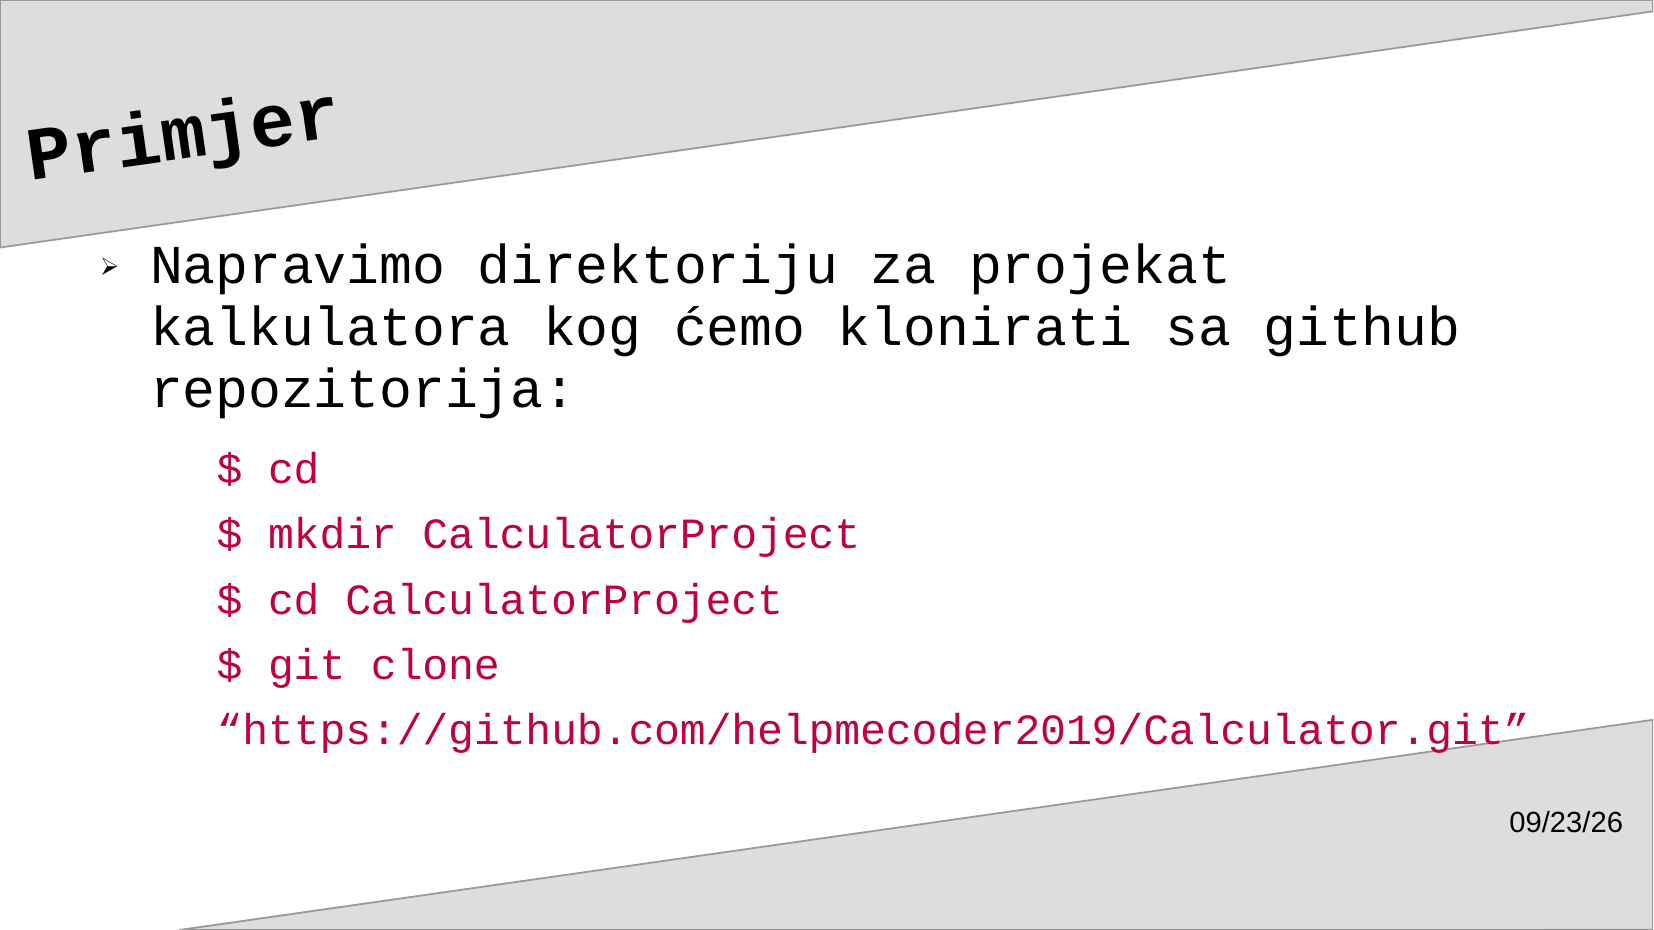

# Primjer
Napravimo direktoriju za projekat kalkulatora kog ćemo klonirati sa github repozitorija:
$ cd
$ mkdir CalculatorProject
$ cd CalculatorProject
$ git clone
“https://github.com/helpmecoder2019/Calculator.git”
74